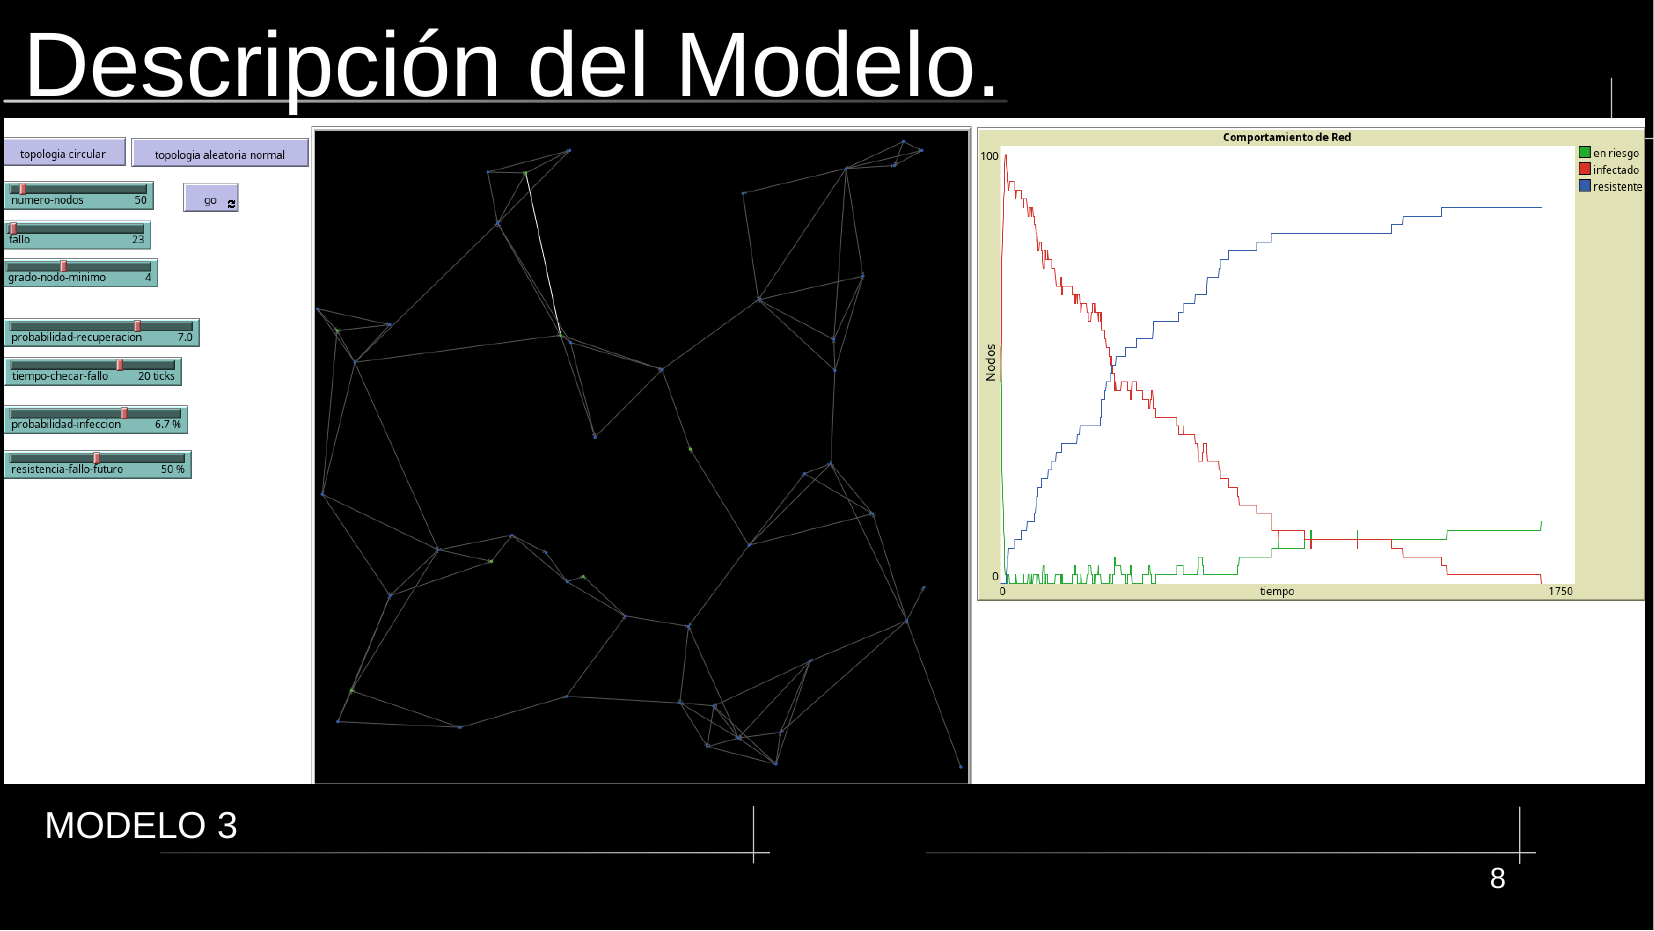

# Descripción del Modelo.
MODELO 3
8